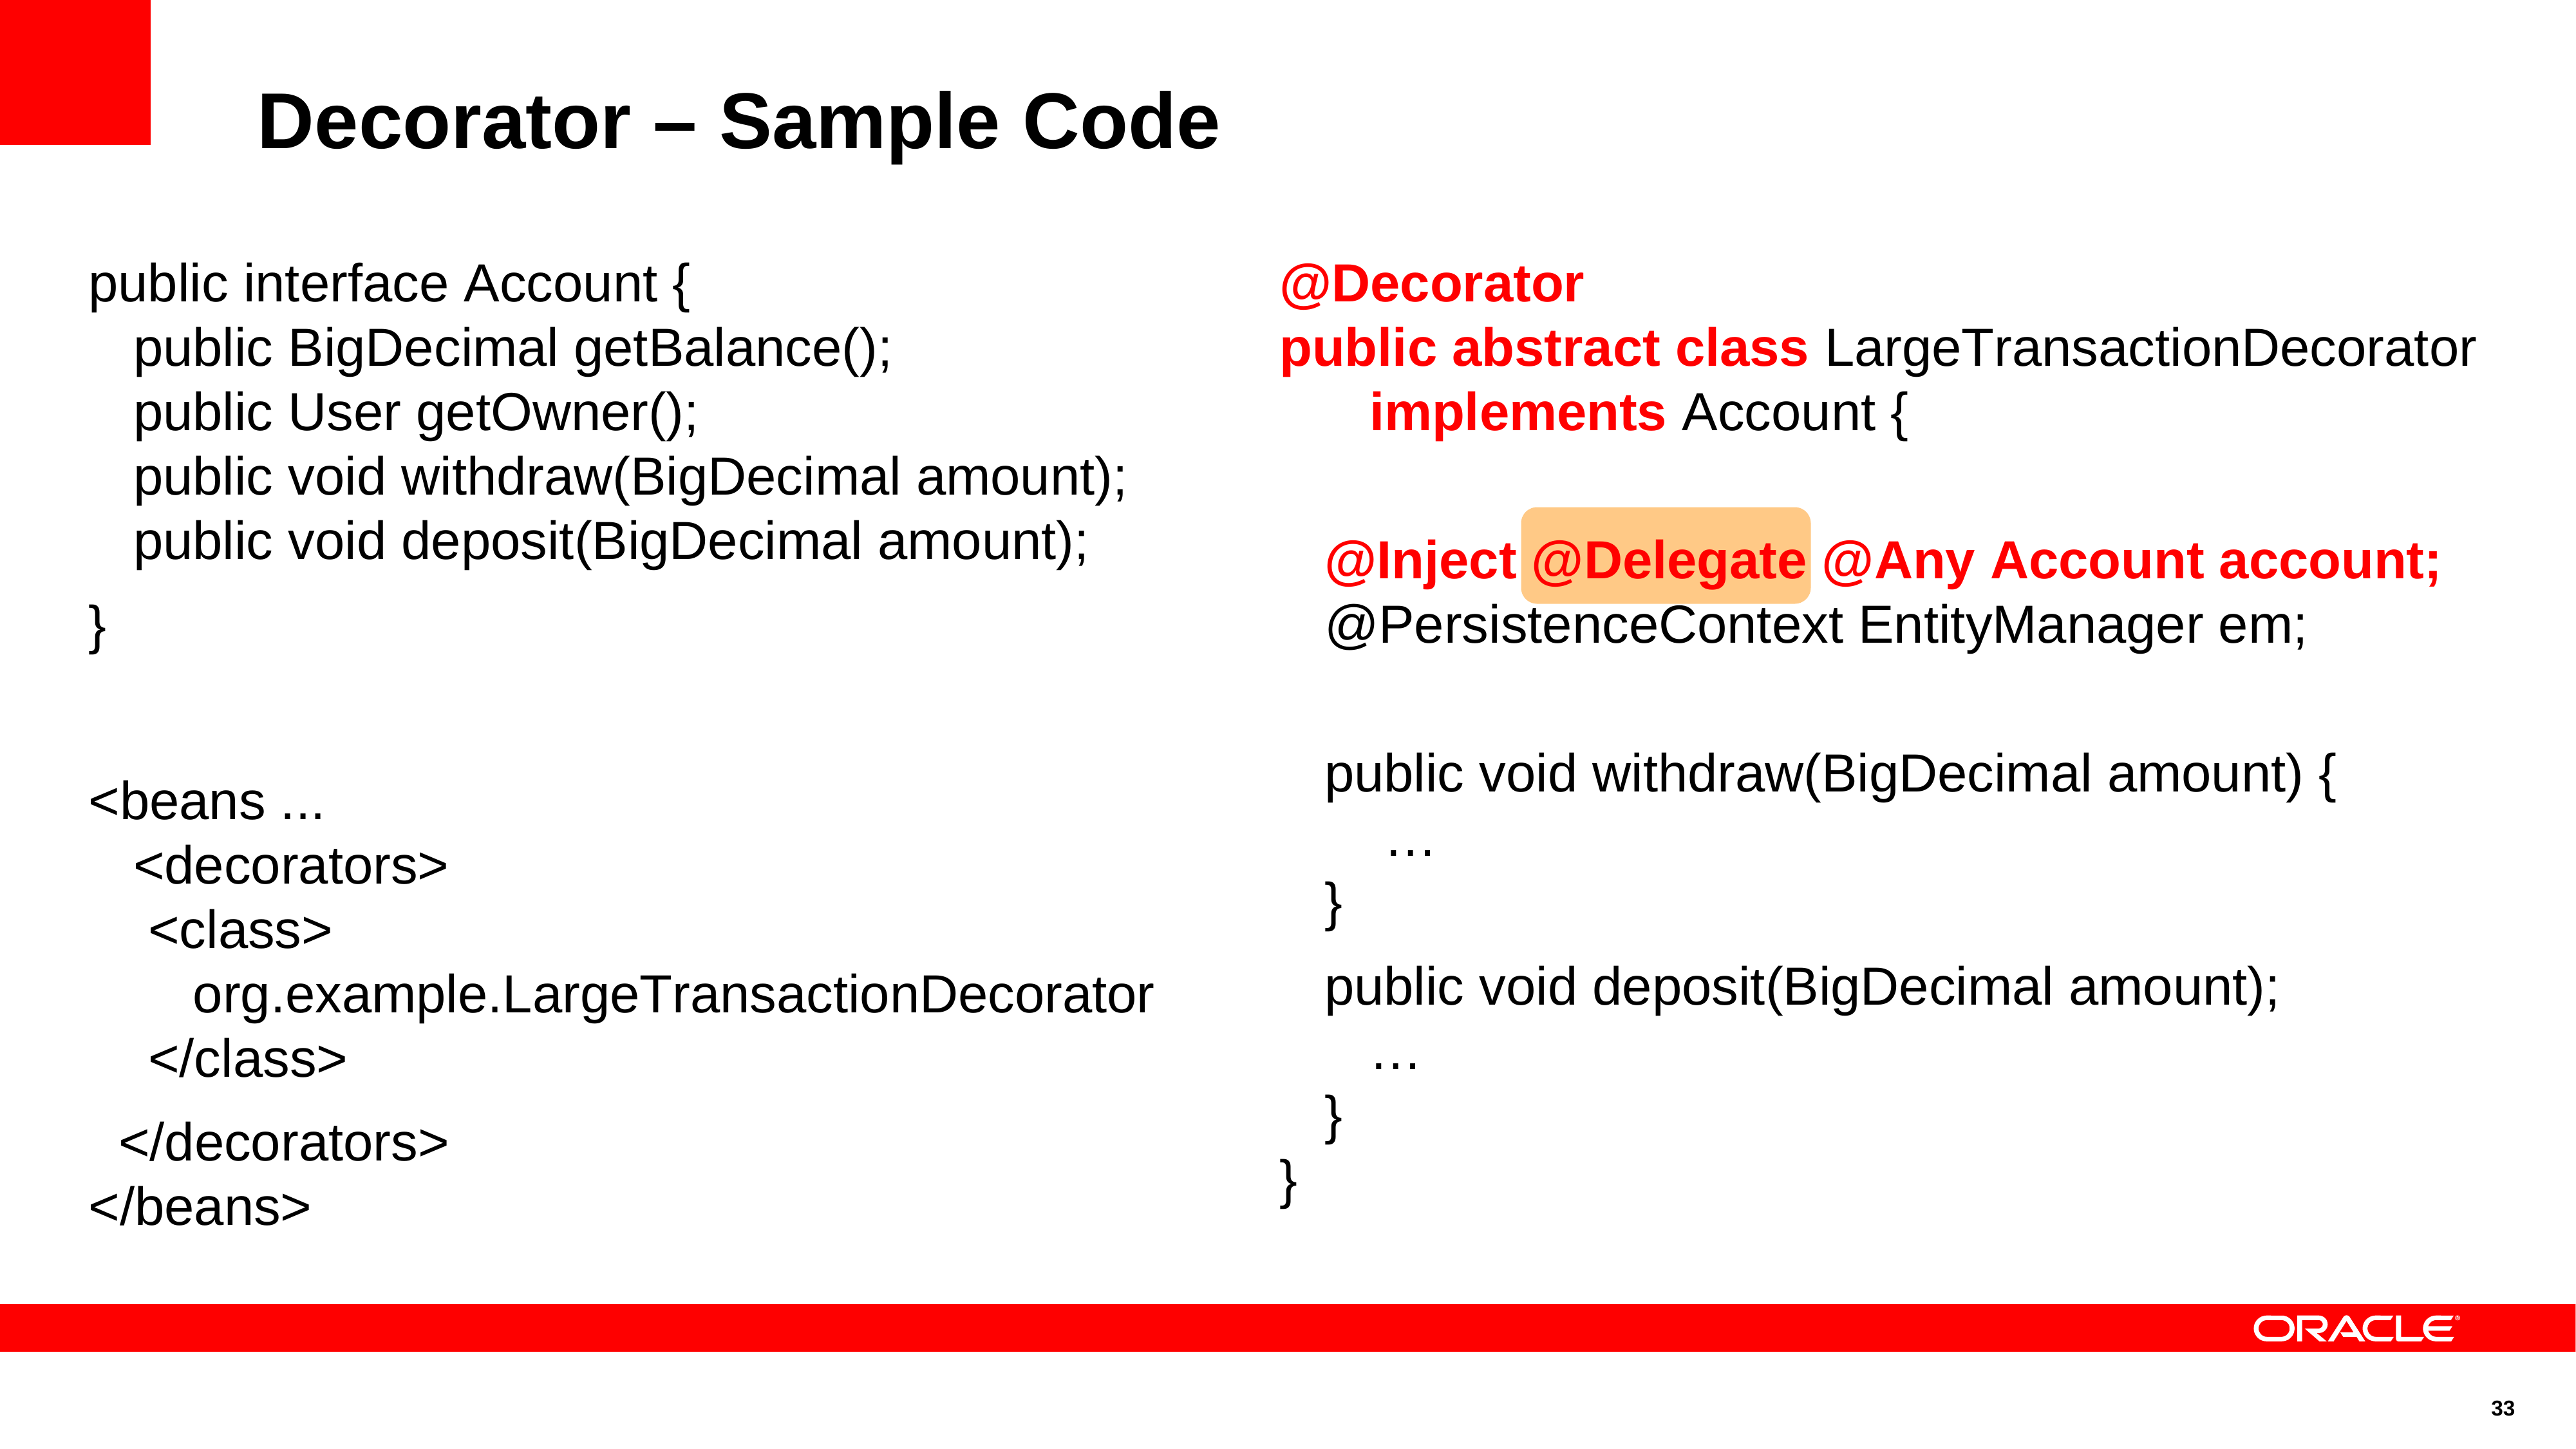

# Decorator – Sample Code
@Decorator
public abstract class LargeTransactionDecorator
 implements Account {
 @Inject @Delegate @Any Account account;
 @PersistenceContext EntityManager em;
 public void withdraw(BigDecimal amount) {
 …
 }
 public void deposit(BigDecimal amount);
 …
 }
}
public interface Account {
 public BigDecimal getBalance();
 public User getOwner();
 public void withdraw(BigDecimal amount);
 public void deposit(BigDecimal amount);
}
<beans ...
 <decorators>
 <class>
 org.example.LargeTransactionDecorator
 </class>
 </decorators>
</beans>